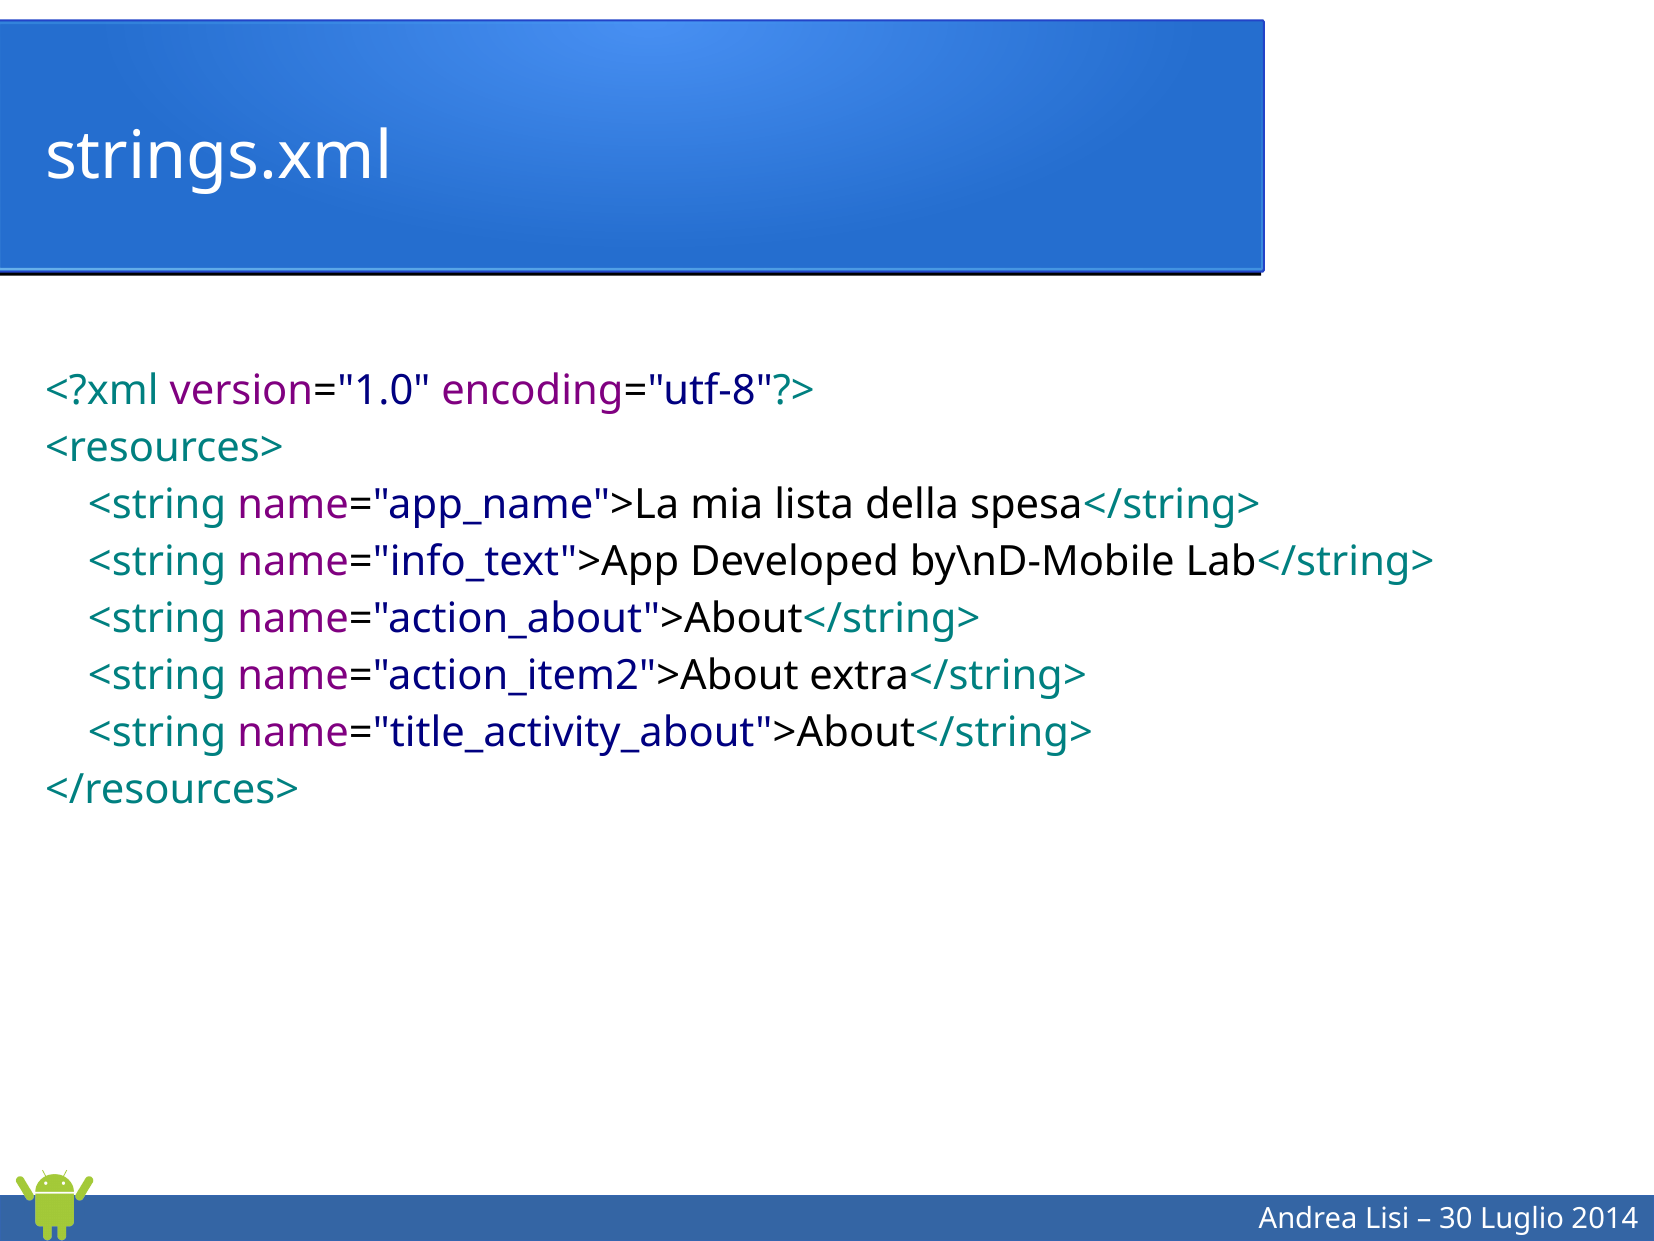

# strings.xml
<?xml version="1.0" encoding="utf-8"?>
<resources>
 <string name="app_name">La mia lista della spesa</string>
 <string name="info_text">App Developed by\nD-Mobile Lab</string>
 <string name="action_about">About</string>
 <string name="action_item2">About extra</string>
 <string name="title_activity_about">About</string>
</resources>
Andrea Lisi – 30 Luglio 2014